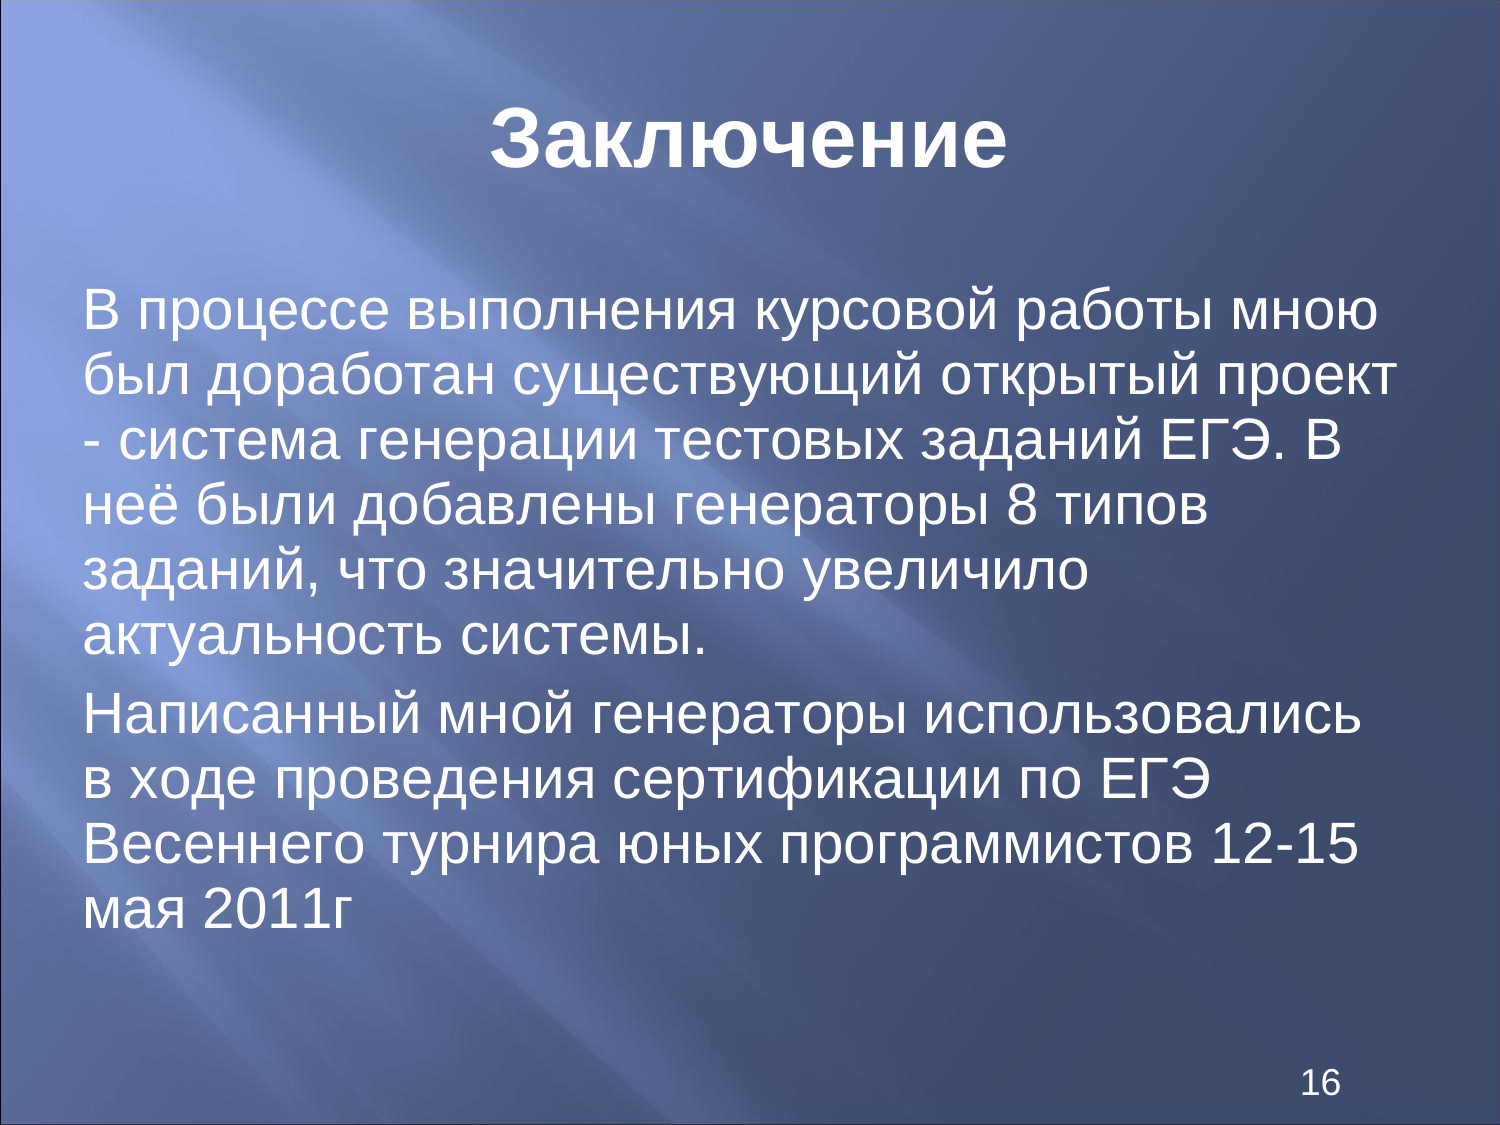

# Заключение
В процессе выполнения курсовой работы мною был доработан существующий открытый проект - система генерации тестовых заданий ЕГЭ. В неё были добавлены генераторы 8 типов заданий, что значительно увеличило актуальность системы.
Написанный мной генераторы использовались в ходе проведения сертификации по ЕГЭ Весеннего турнира юных программистов 12-15 мая 2011г
16